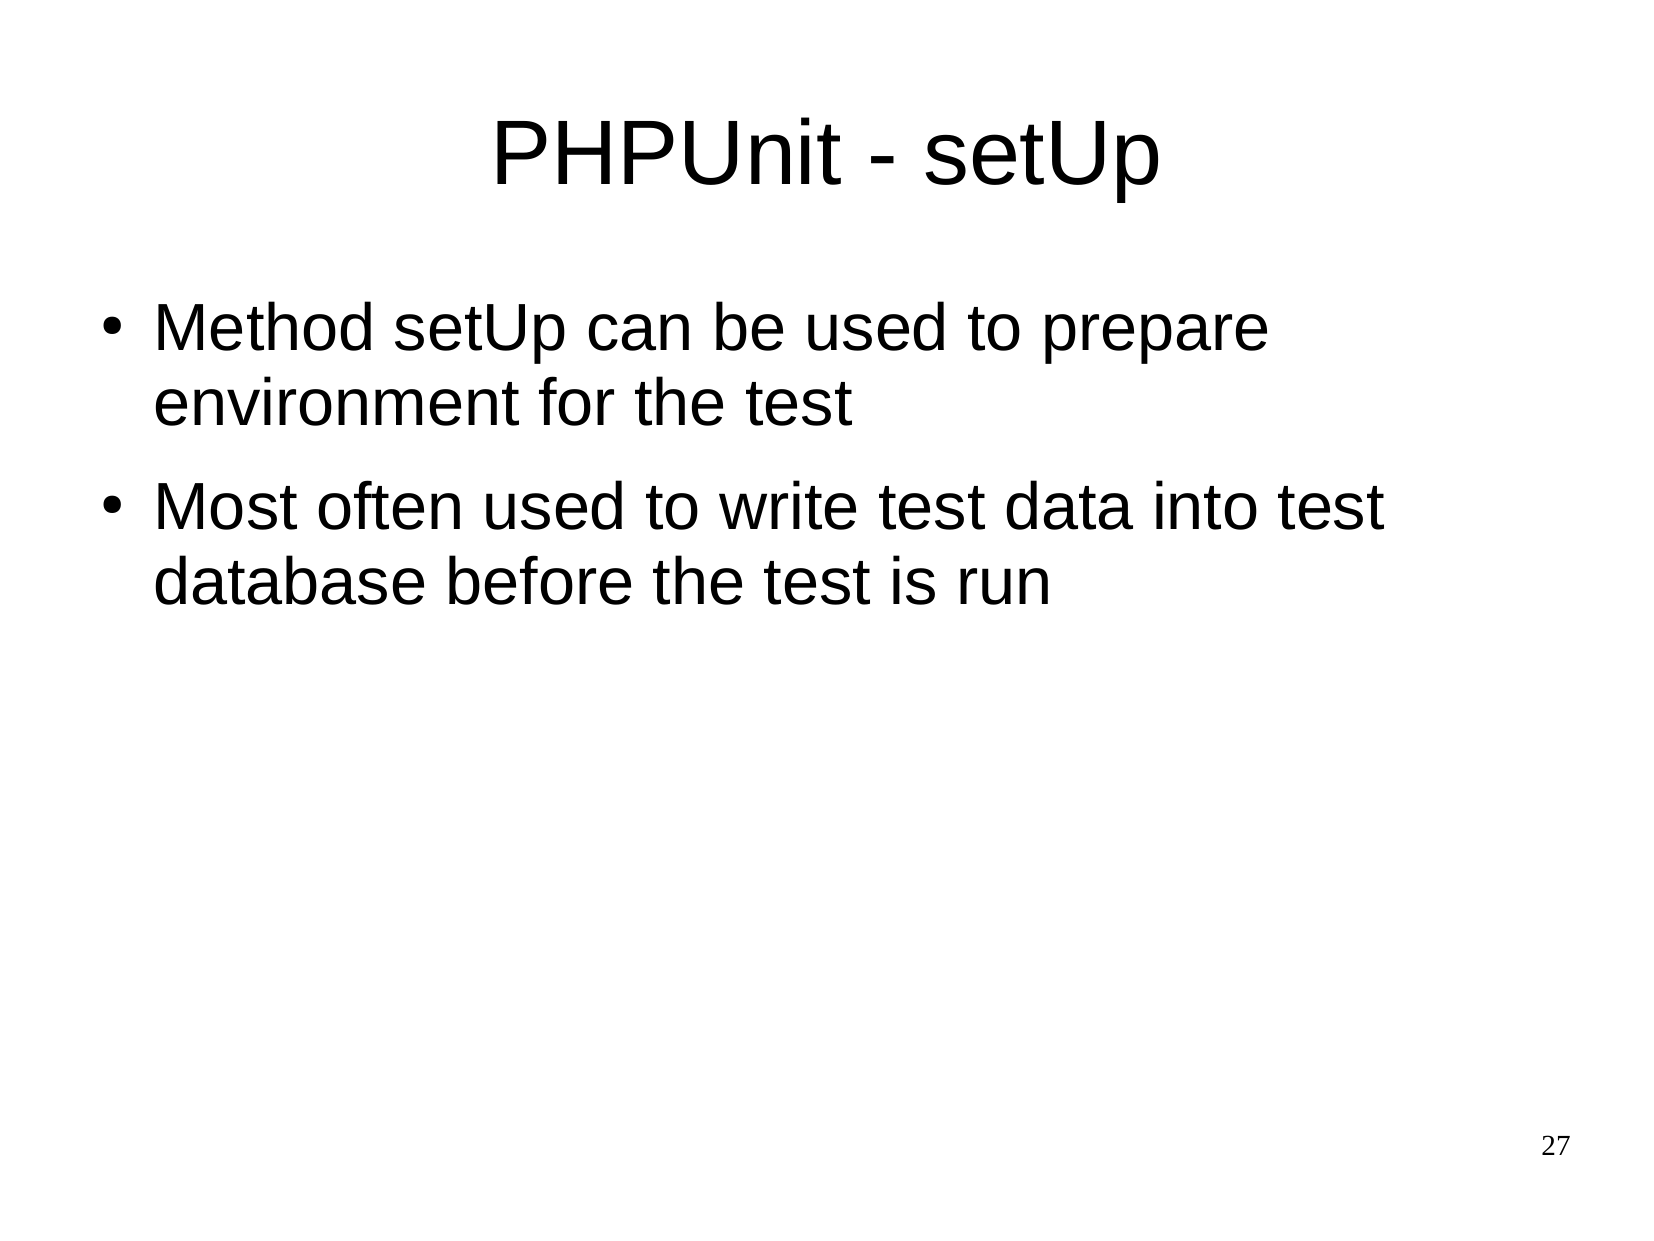

# PHPUnit - setUp
Method setUp can be used to prepare environment for the test
Most often used to write test data into test database before the test is run
27